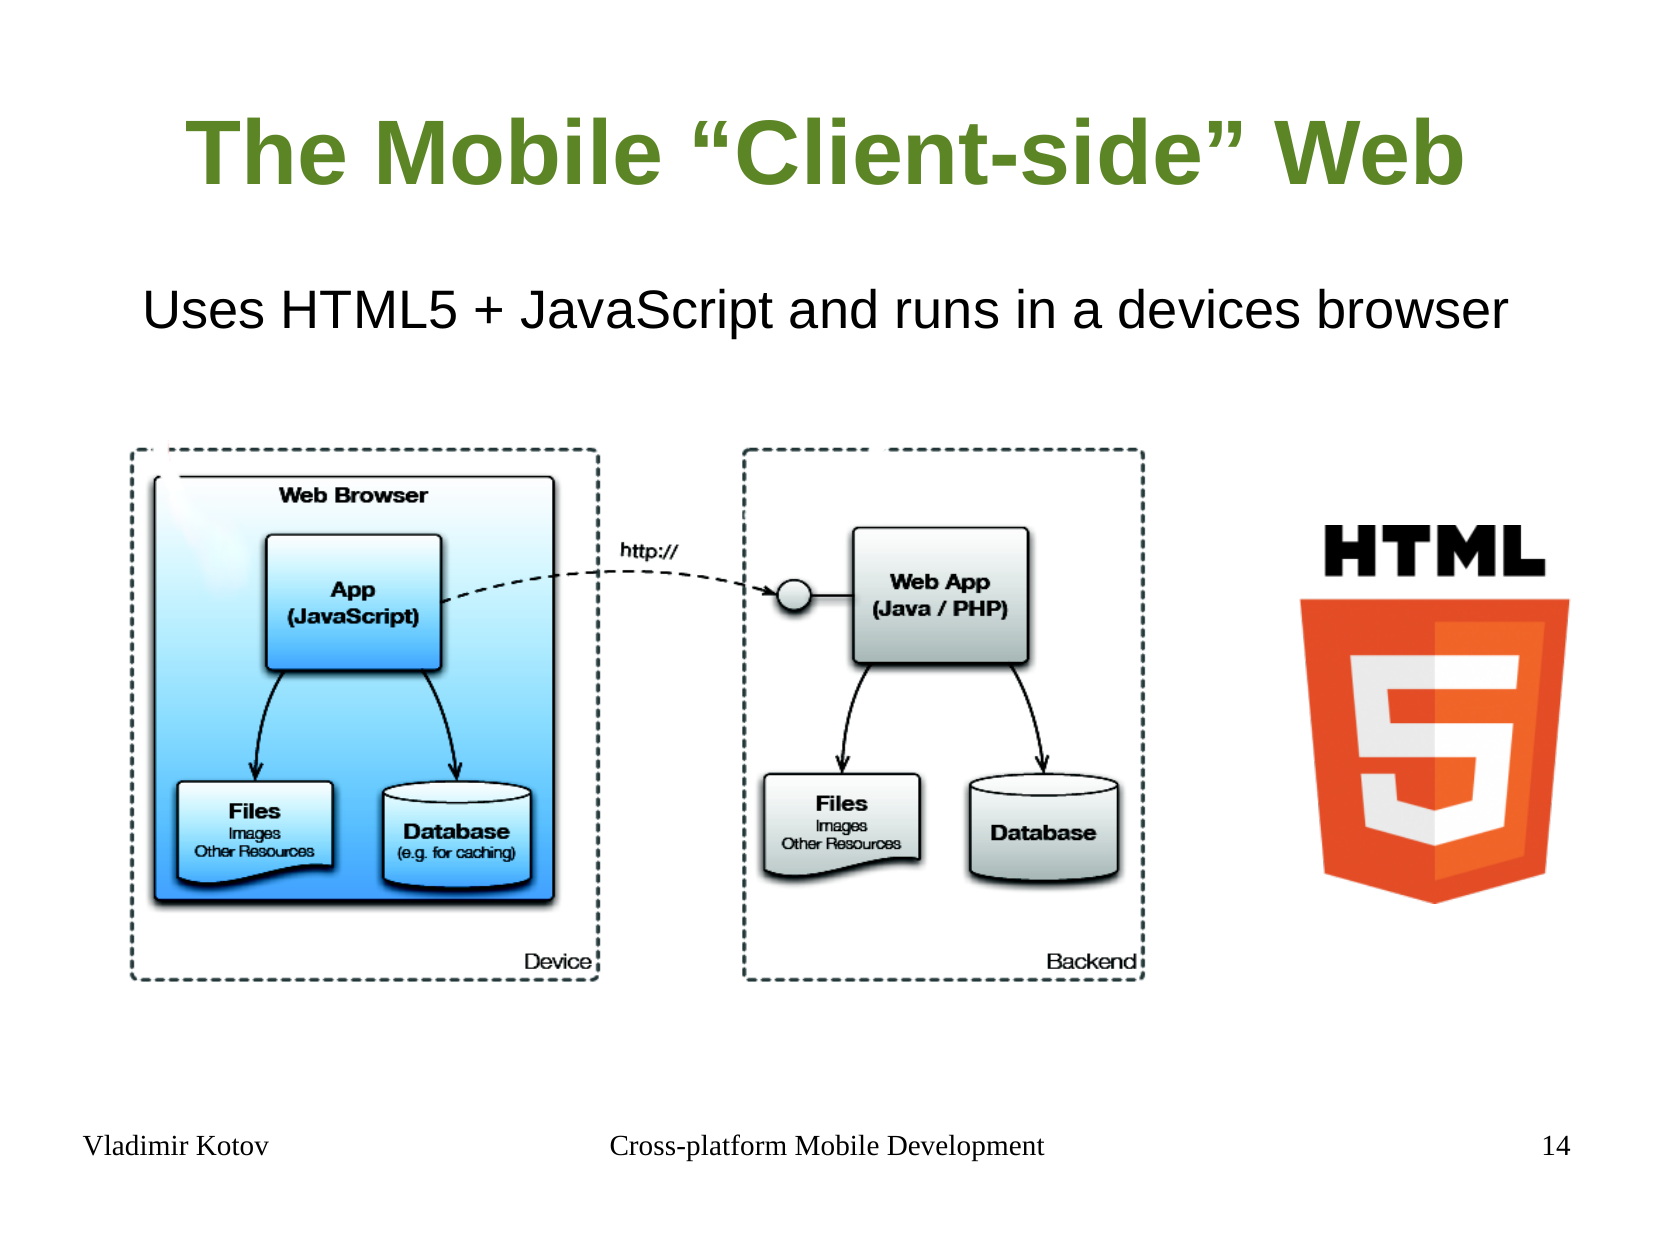

# The Mobile “Client-side” Web
Uses HTML5 + JavaScript and runs in a devices browser
Vladimir Kotov
Cross-platform Mobile Development
14